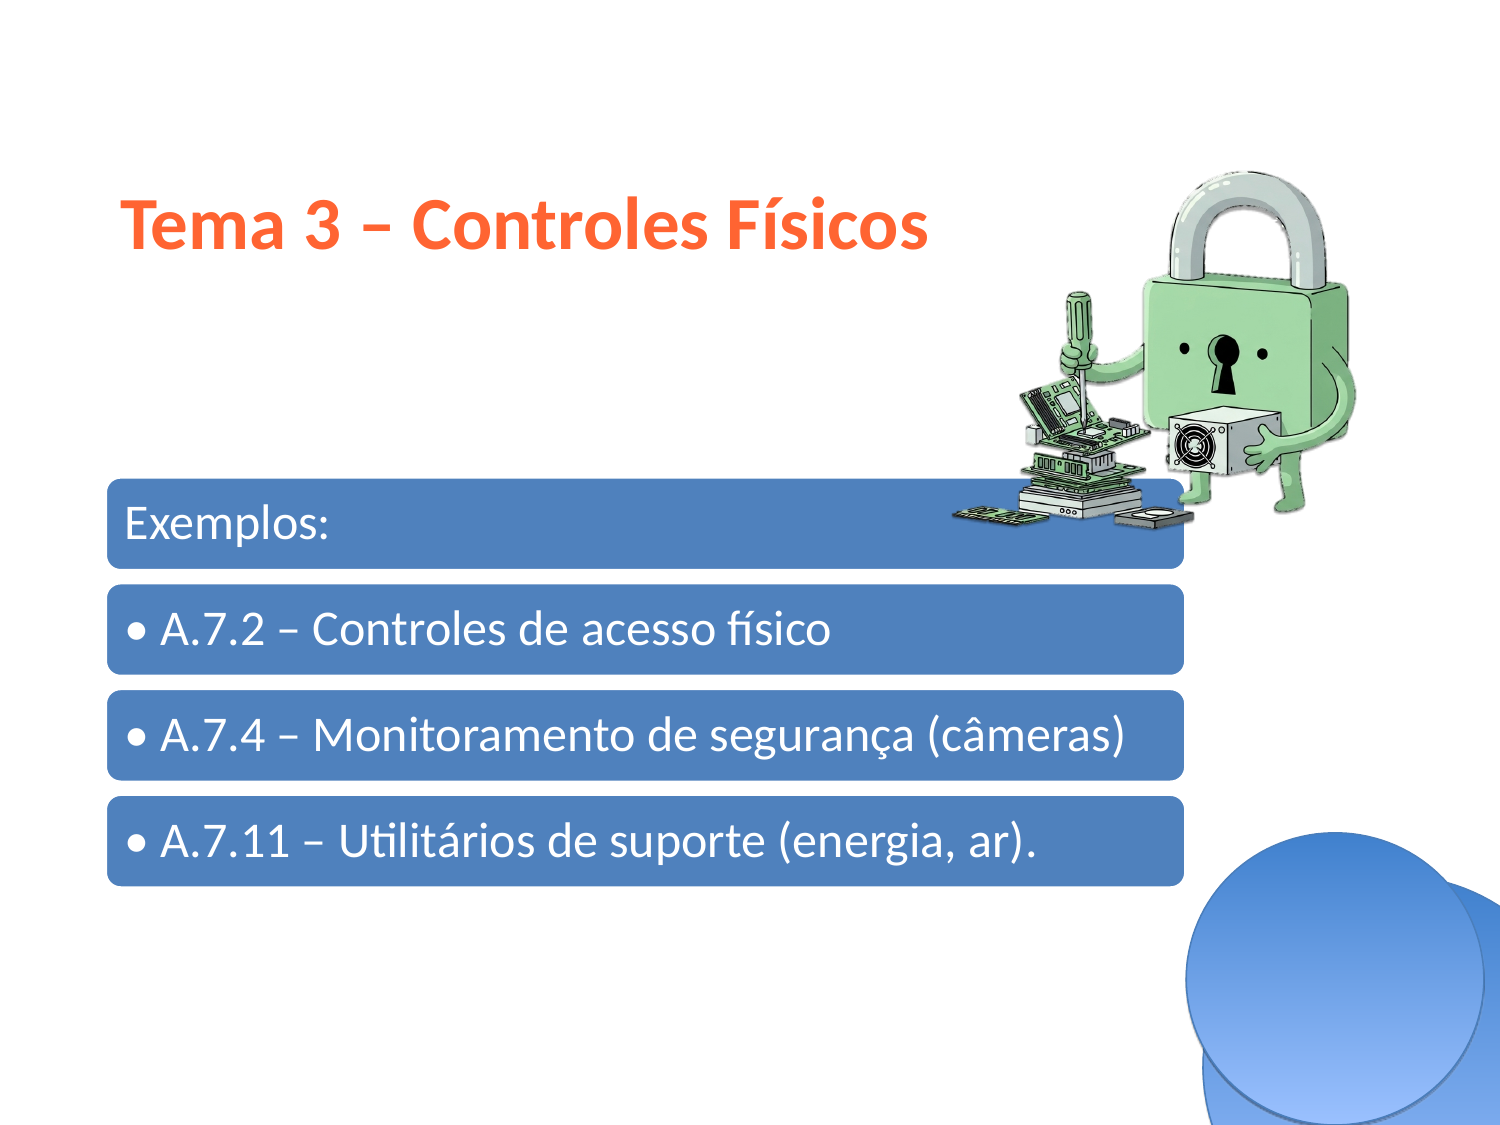

Tema 3 – Controles Físicos
Exemplos:
• A.7.2 – Controles de acesso físico
• A.7.4 – Monitoramento de segurança (câmeras)
• A.7.11 – Utilitários de suporte (energia, ar).